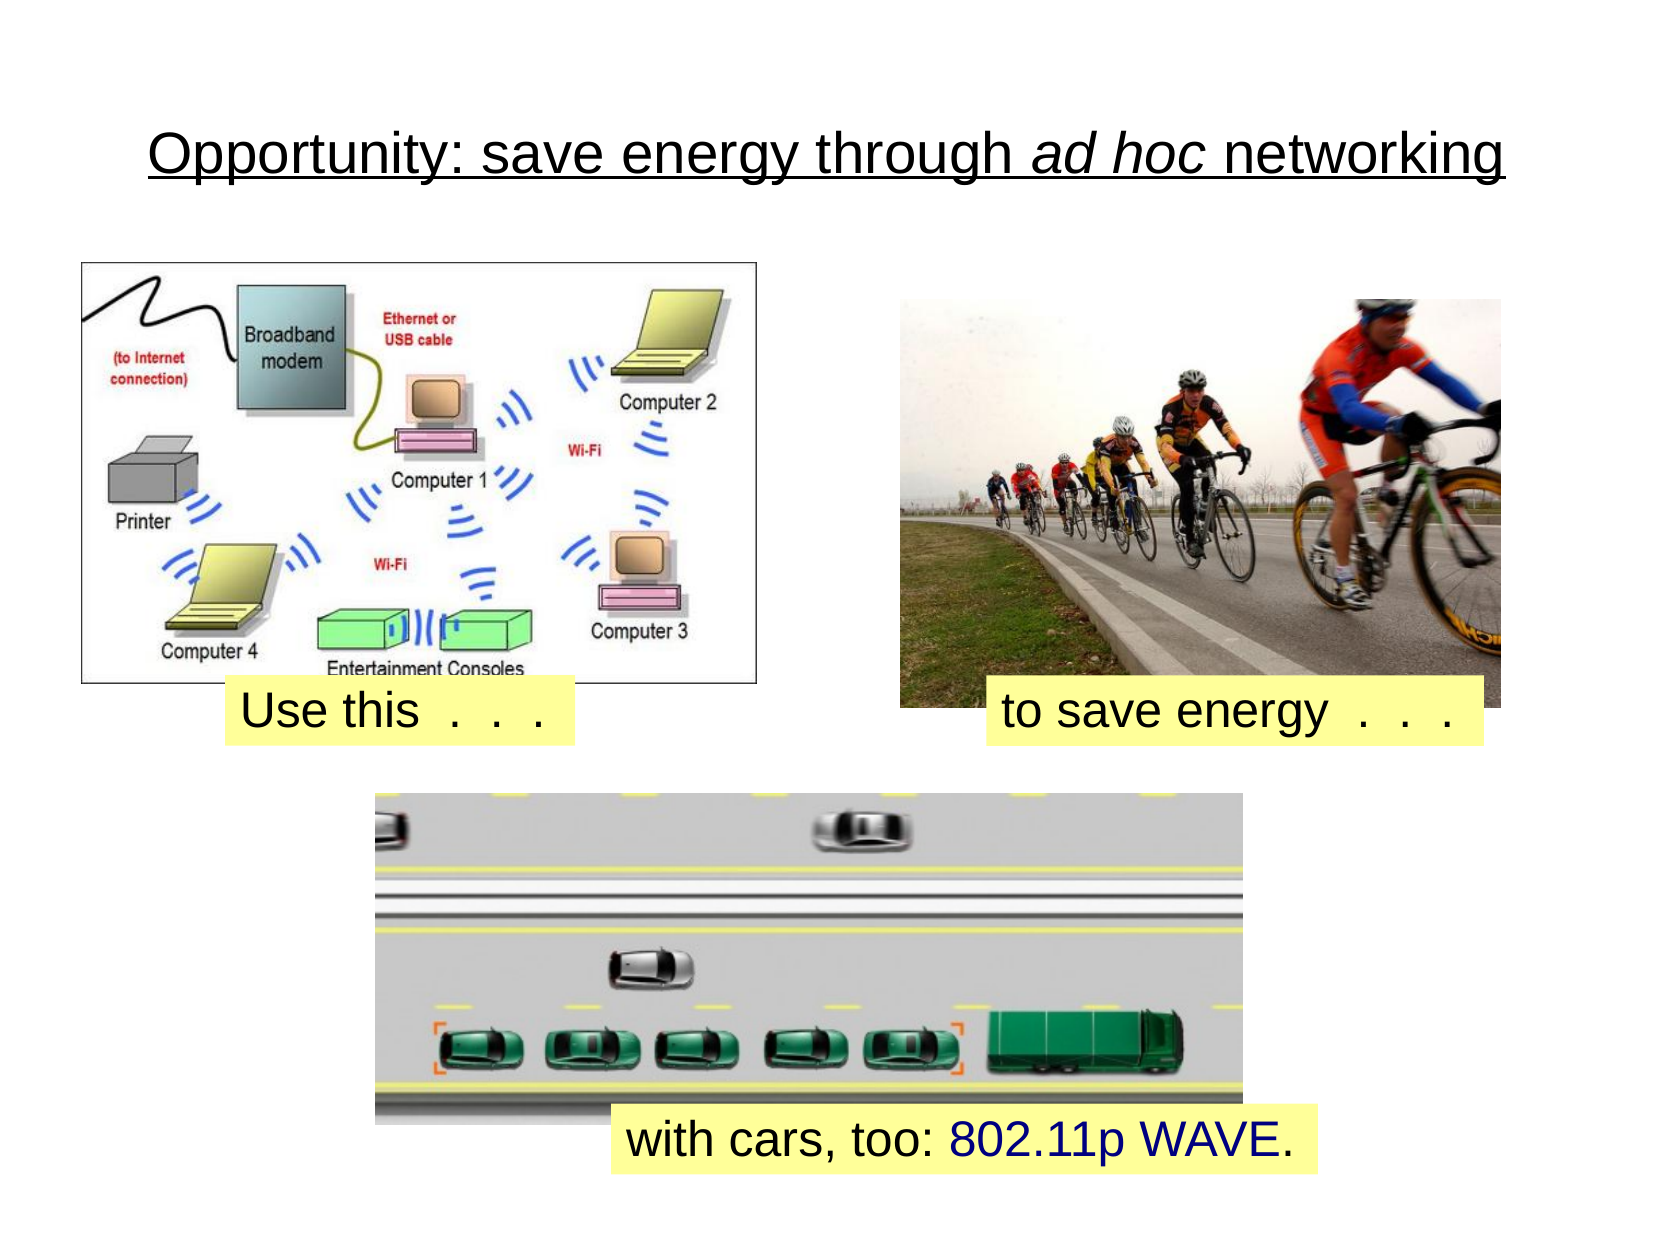

# Opportunity: save energy through ad hoc networking
Use this . . .
to save energy . . .
with cars, too: 802.11p WAVE.